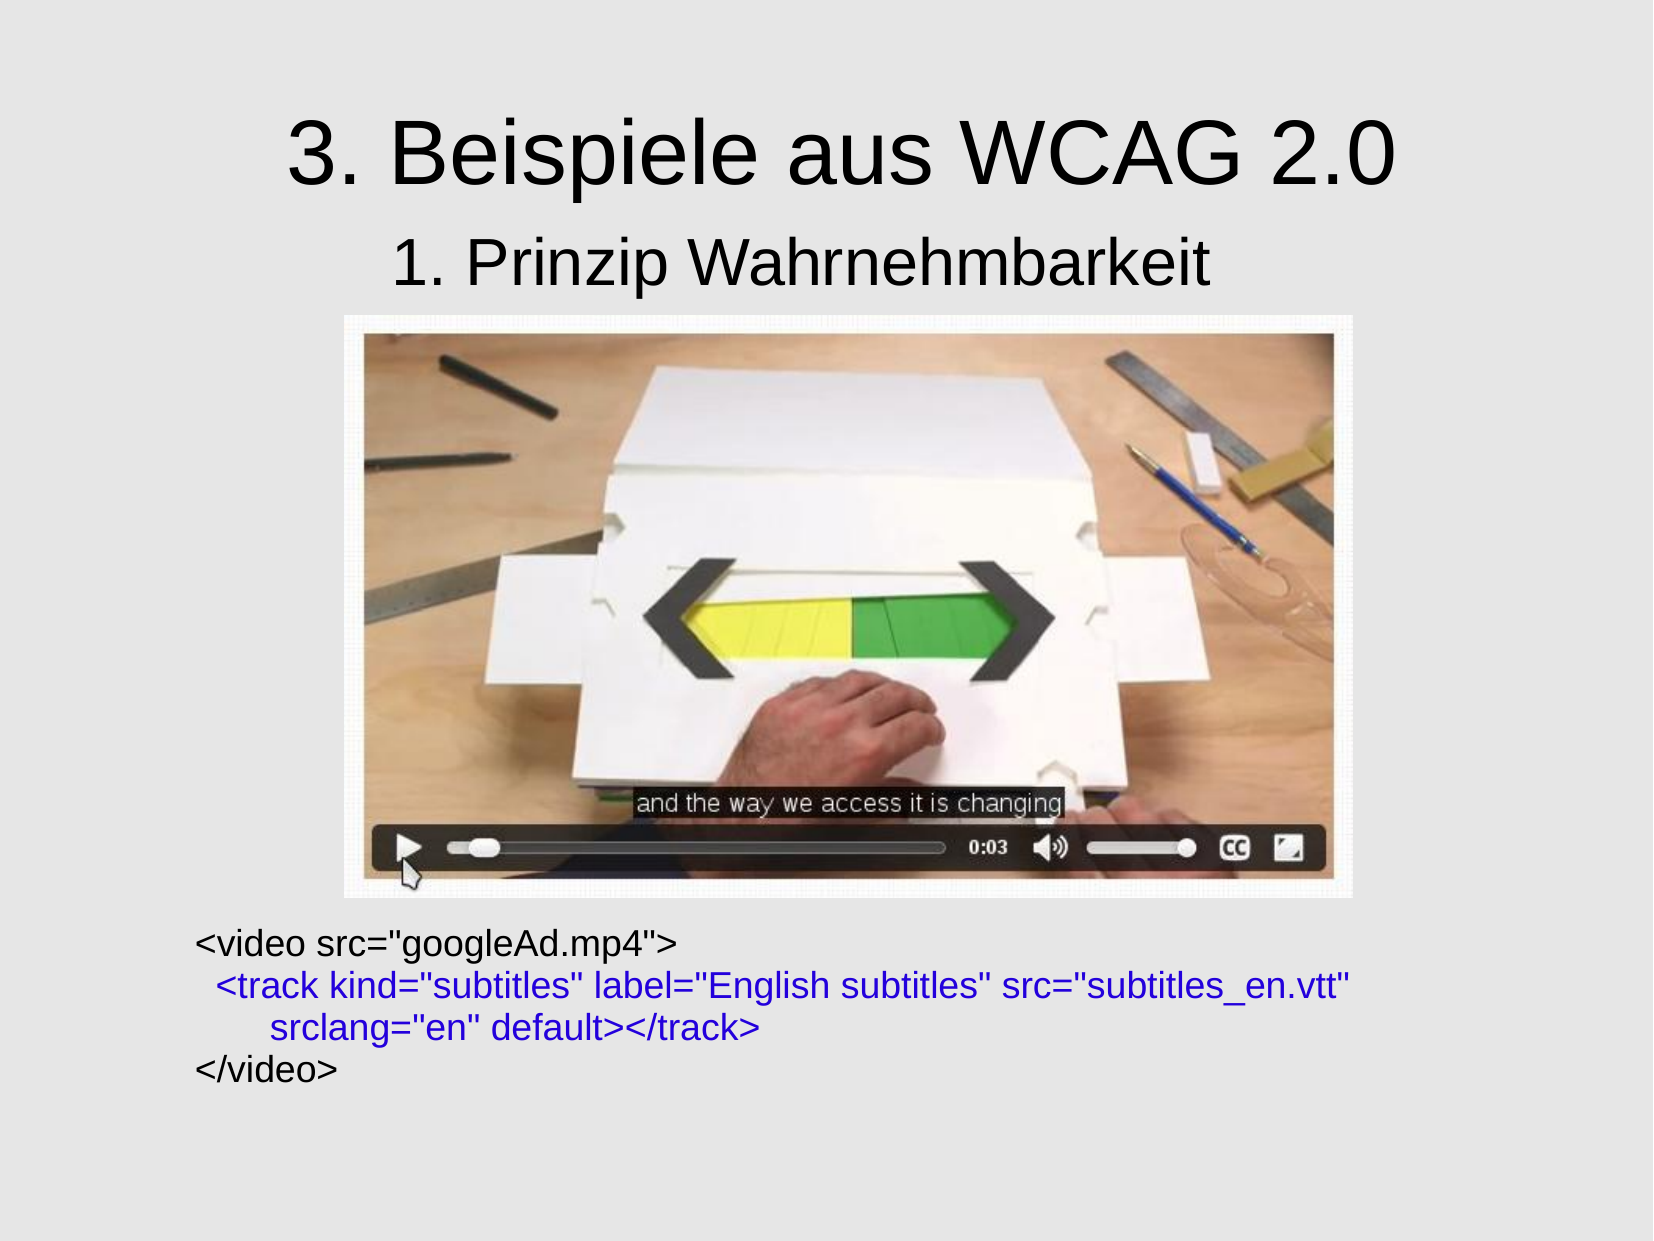

# 3. Beispiele aus WCAG 2.0
1. Prinzip Wahrnehmbarkeit
<video src="googleAd.mp4">
 <track kind="subtitles" label="English subtitles" src="subtitles_en.vtt"
	srclang="en" default></track>
</video>